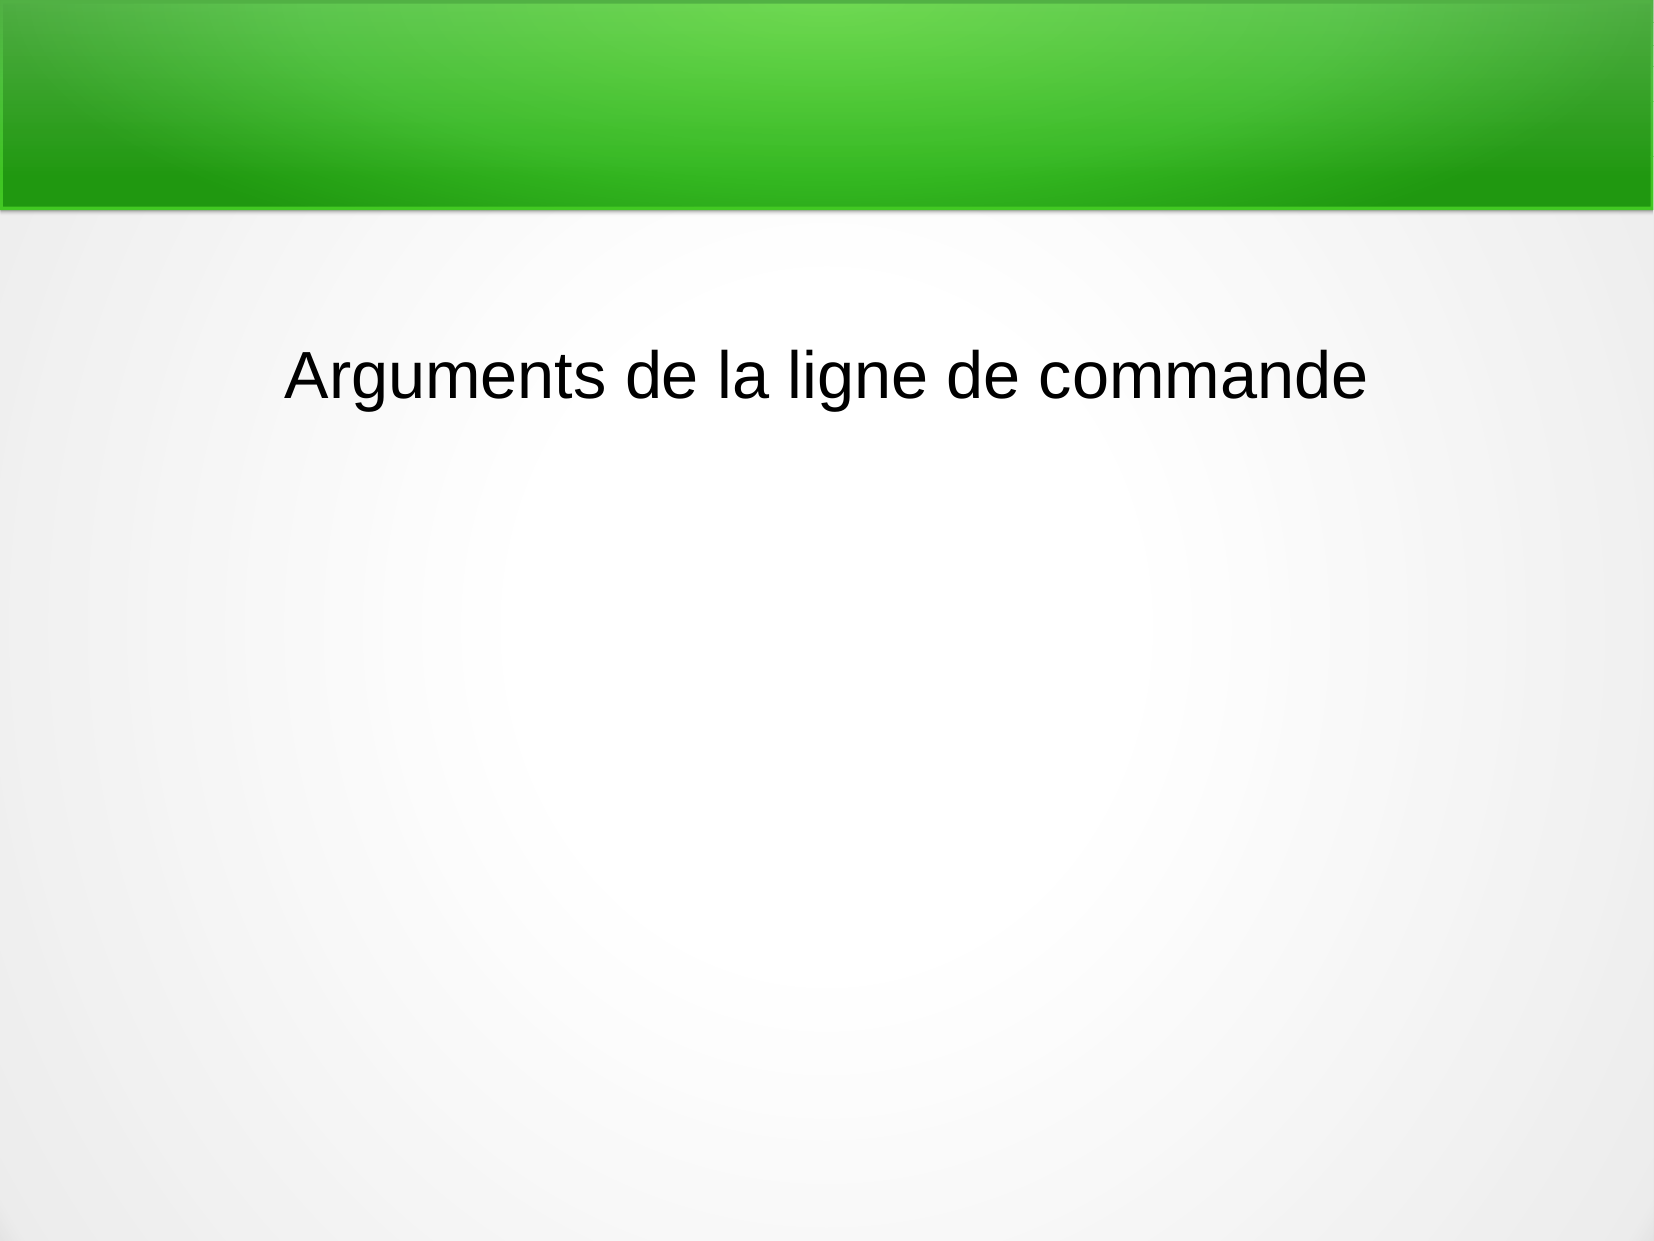

# Arguments de la ligne de commande